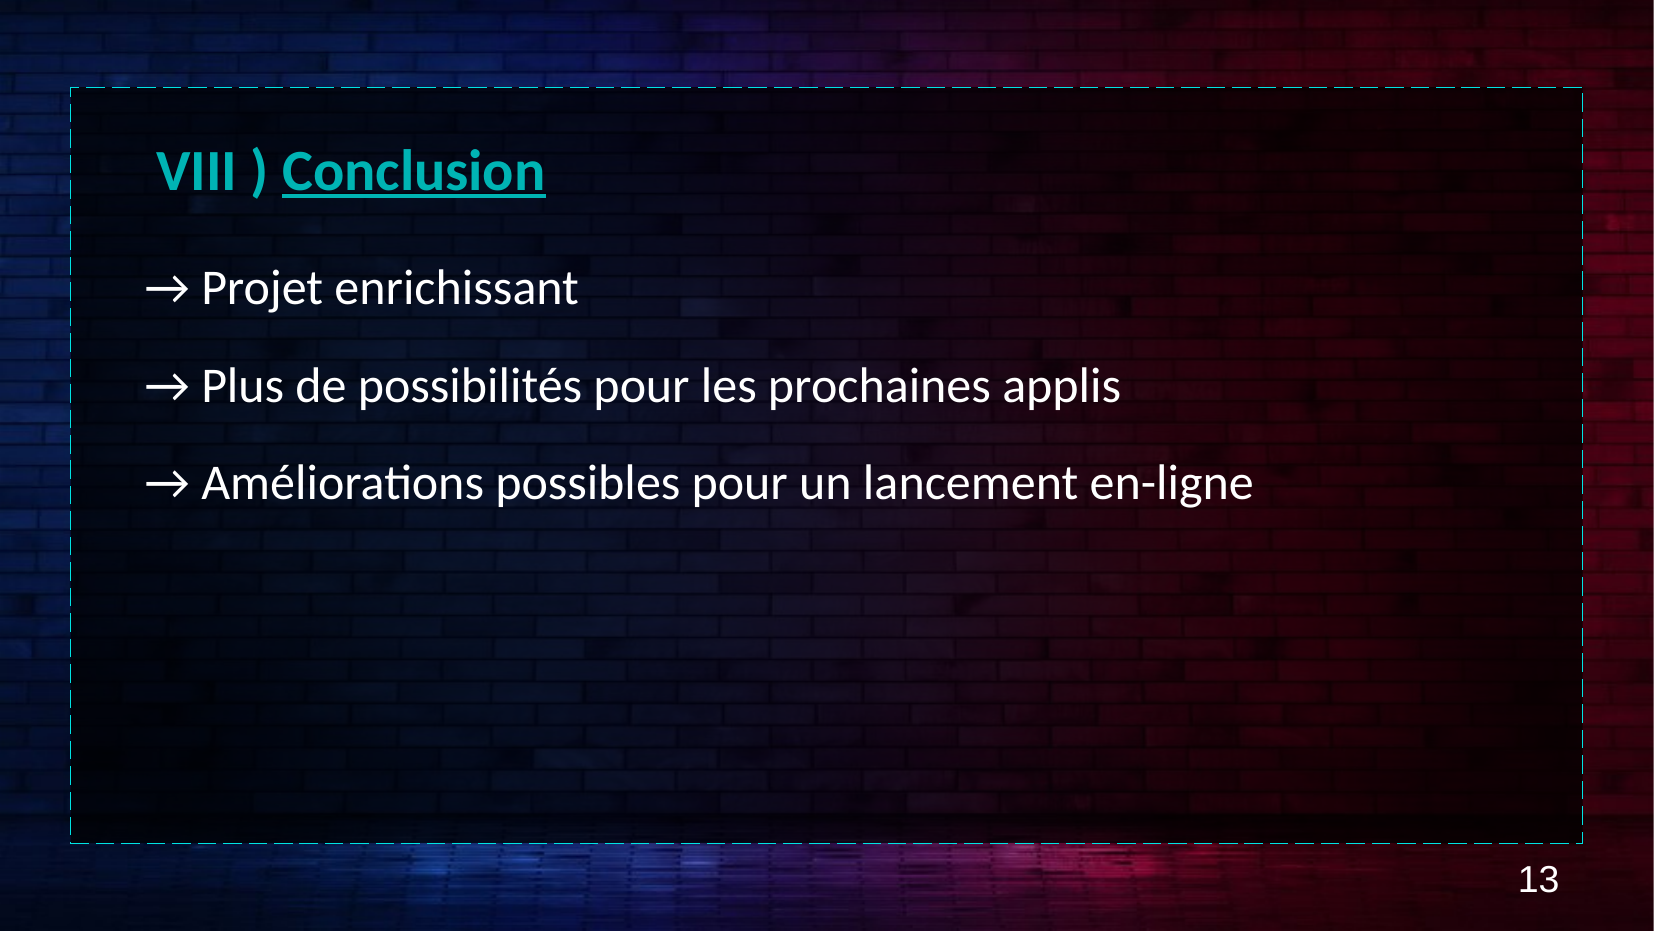

VIII ) Conclusion
→ Projet enrichissant
→ Plus de possibilités pour les prochaines applis
→ Améliorations possibles pour un lancement en-ligne